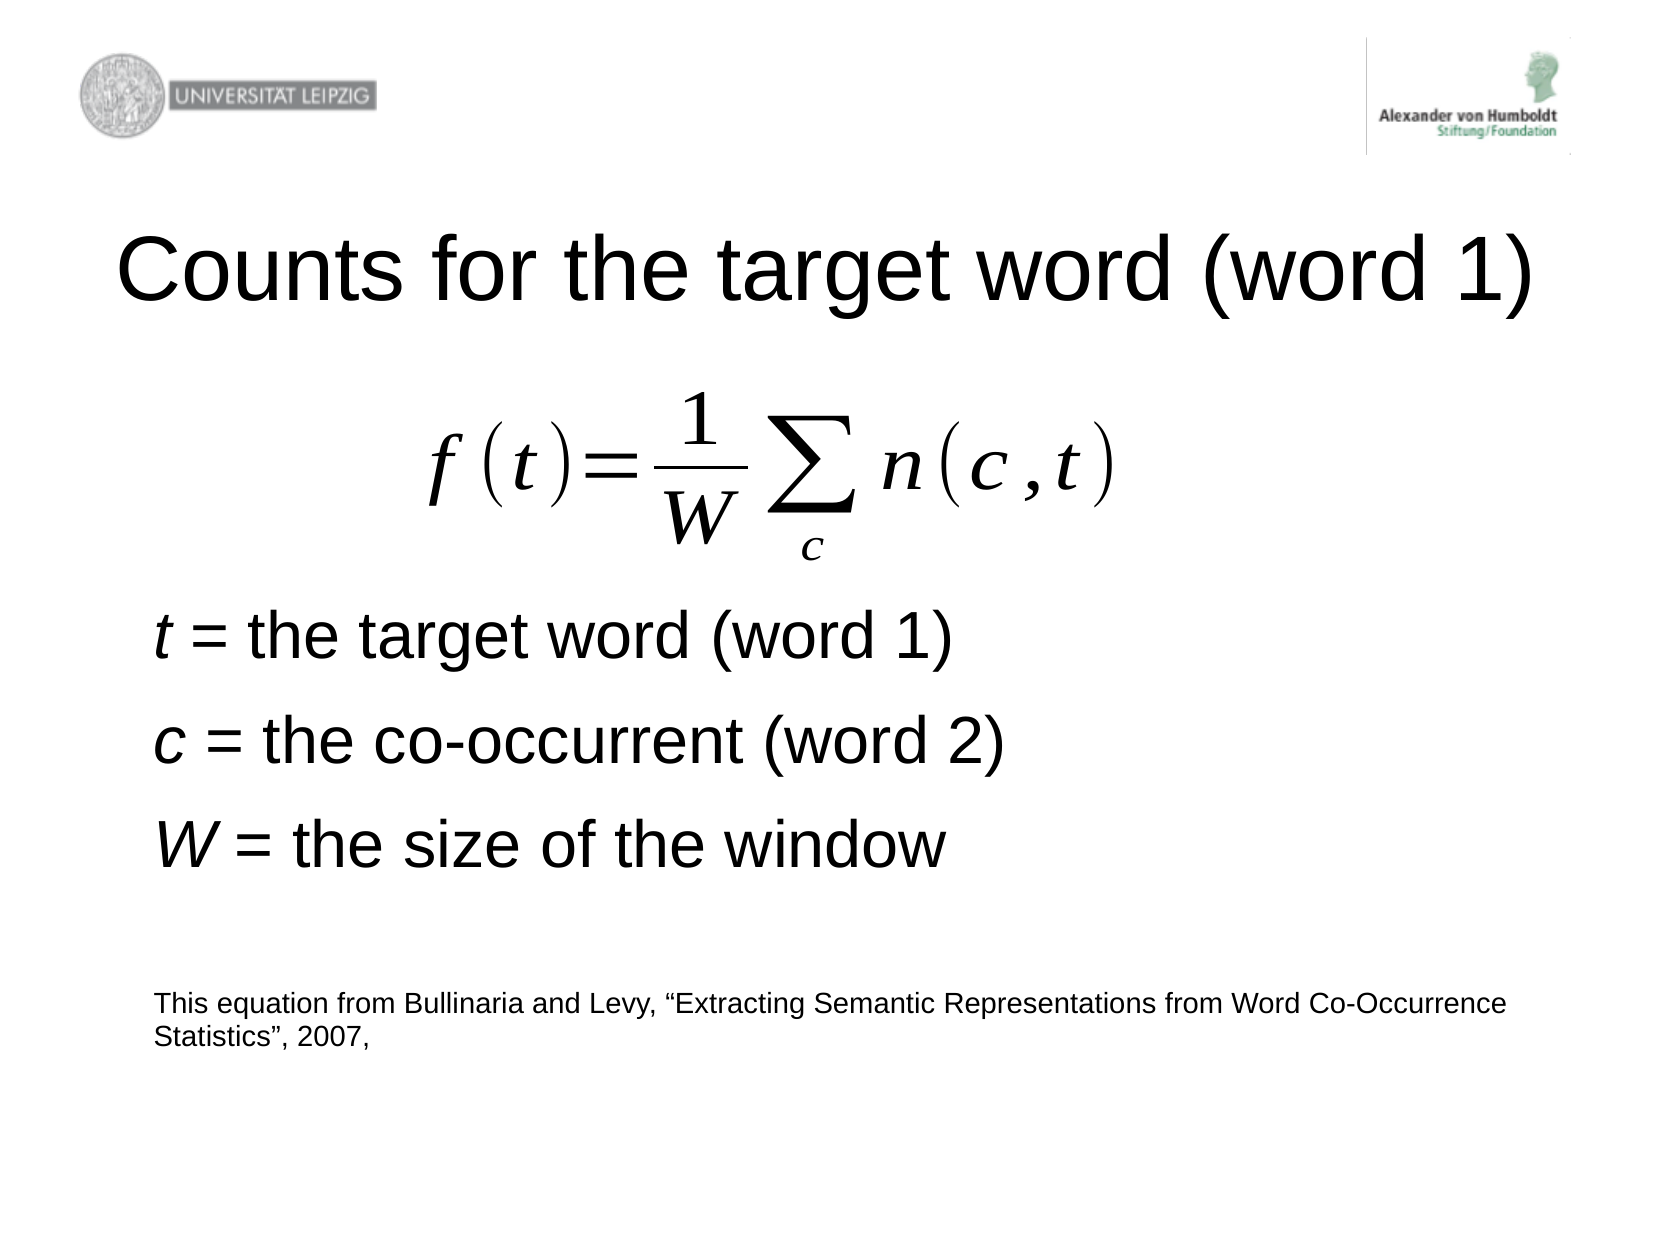

# Counts for the target word (word 1)
t = the target word (word 1)
c = the co-occurrent (word 2)
W = the size of the window
This equation from Bullinaria and Levy, “Extracting Semantic Representations from Word Co-Occurrence Statistics”, 2007,